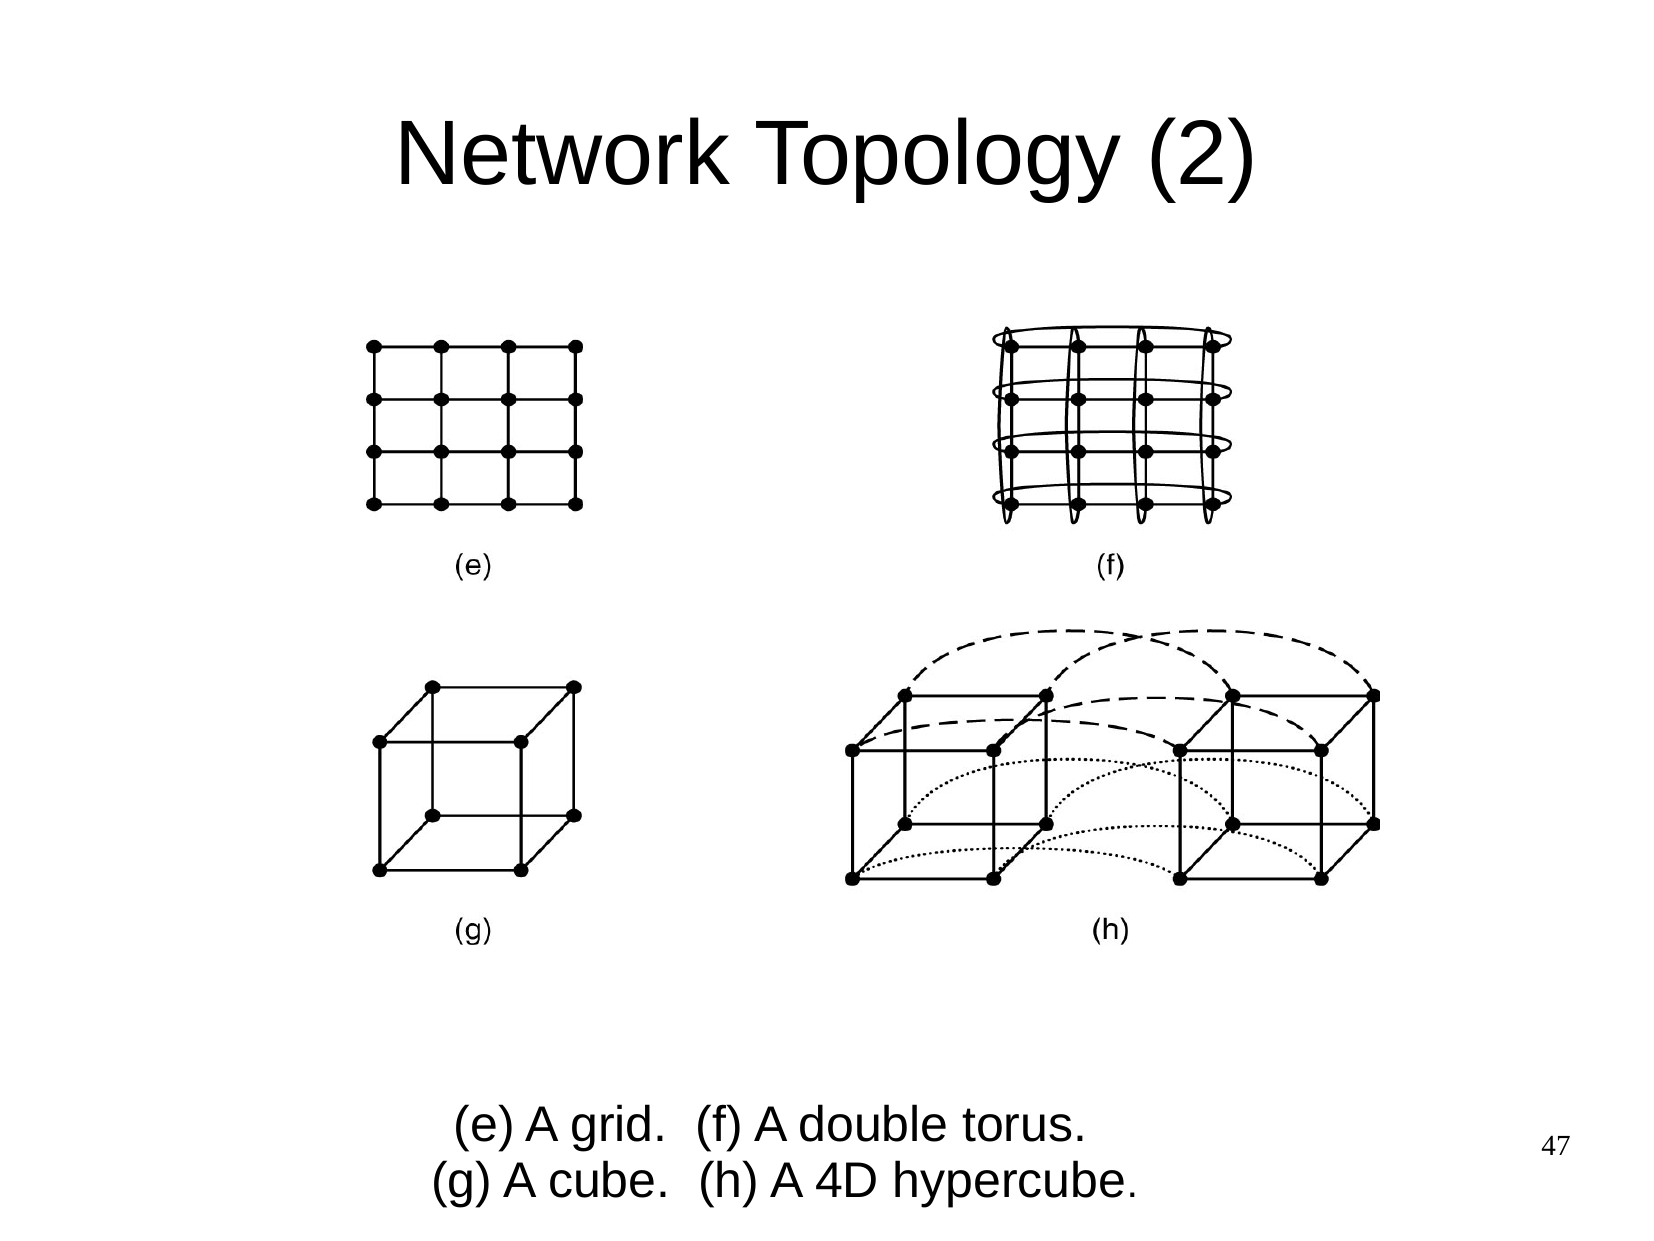

# Network Topology (2)
(e) A grid. (f) A double torus.
(g) A cube. (h) A 4D hypercube.
47